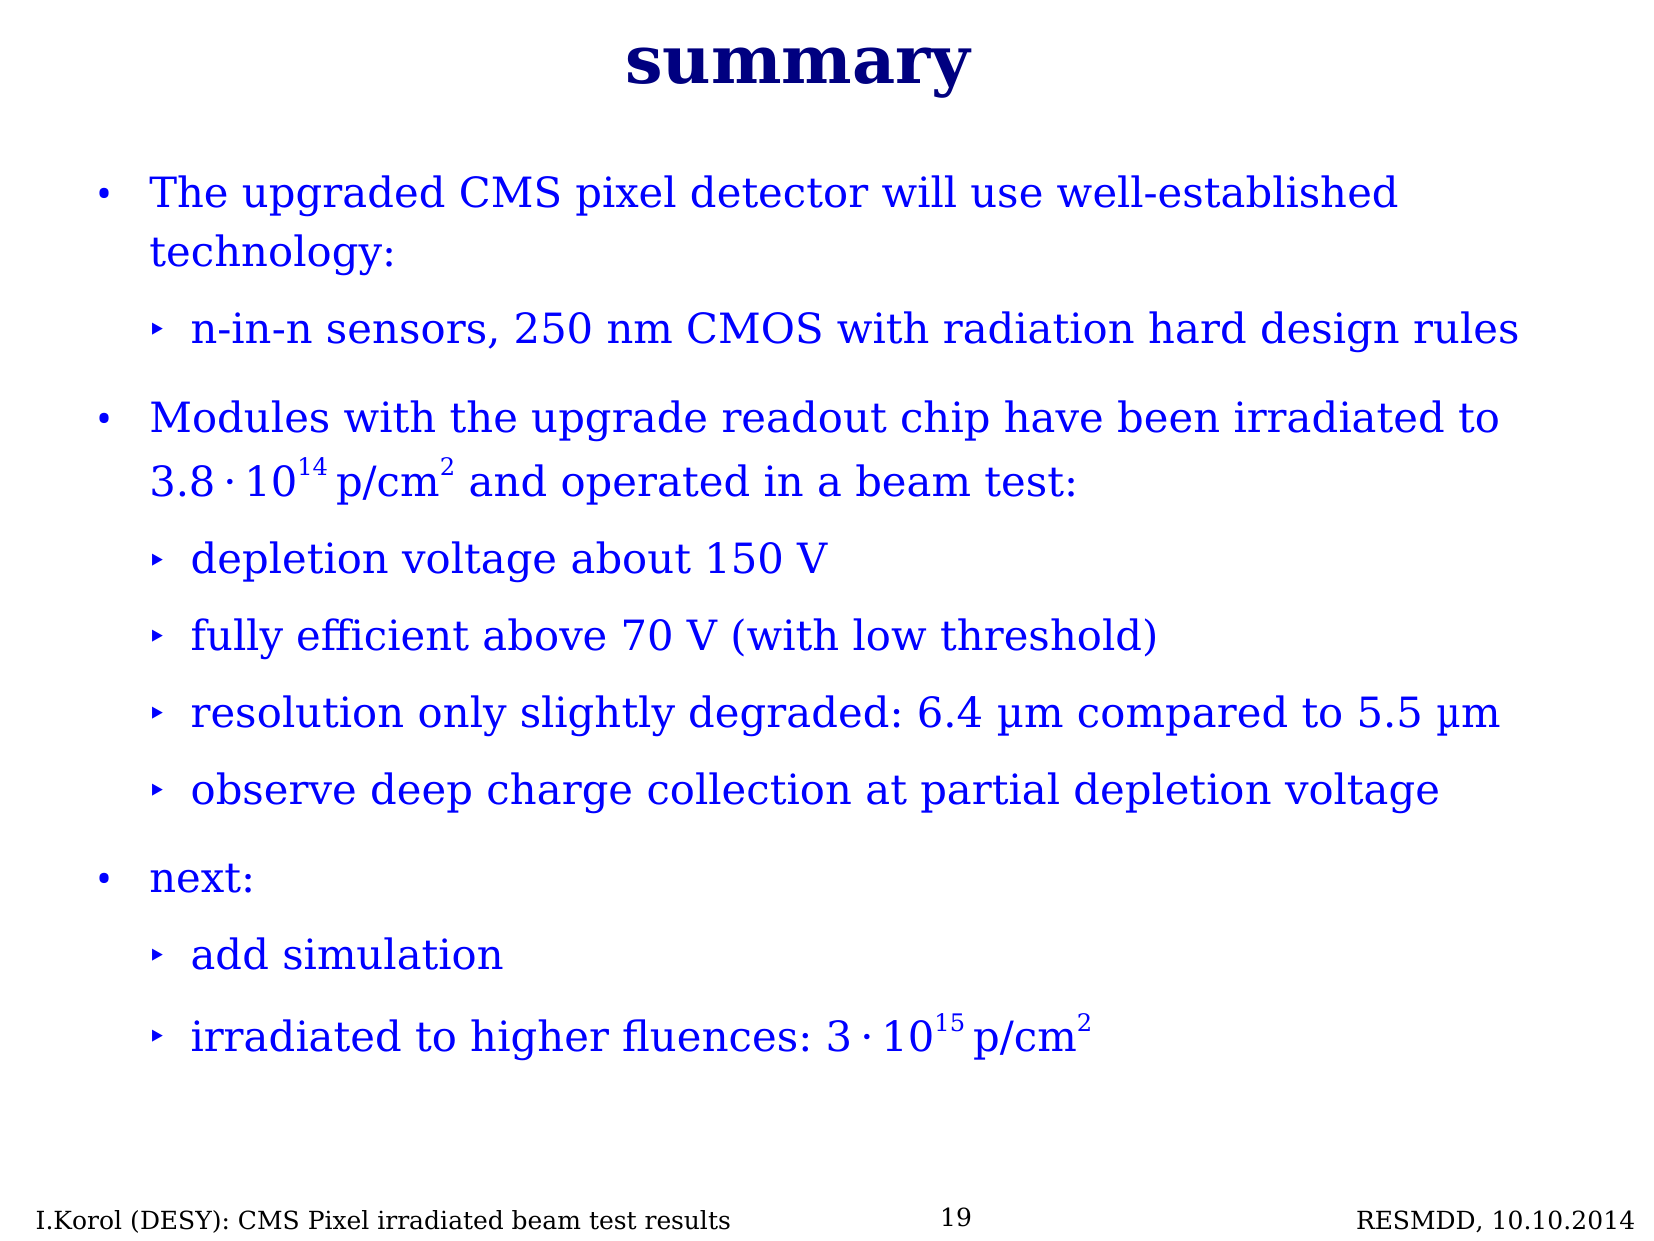

# summary
The upgraded CMS pixel detector will use well-established technology:
n-in-n sensors, 250 nm CMOS with radiation hard design rules
Modules with the upgrade readout chip have been irradiated to 3.8 · 1014 p/cm2 and operated in a beam test:
depletion voltage about 150 V
fully efficient above 70 V (with low threshold)
resolution only slightly degraded: 6.4 µm compared to 5.5 µm
observe deep charge collection at partial depletion voltage
next:
add simulation
irradiated to higher fluences: 3 · 1015 p/cm2